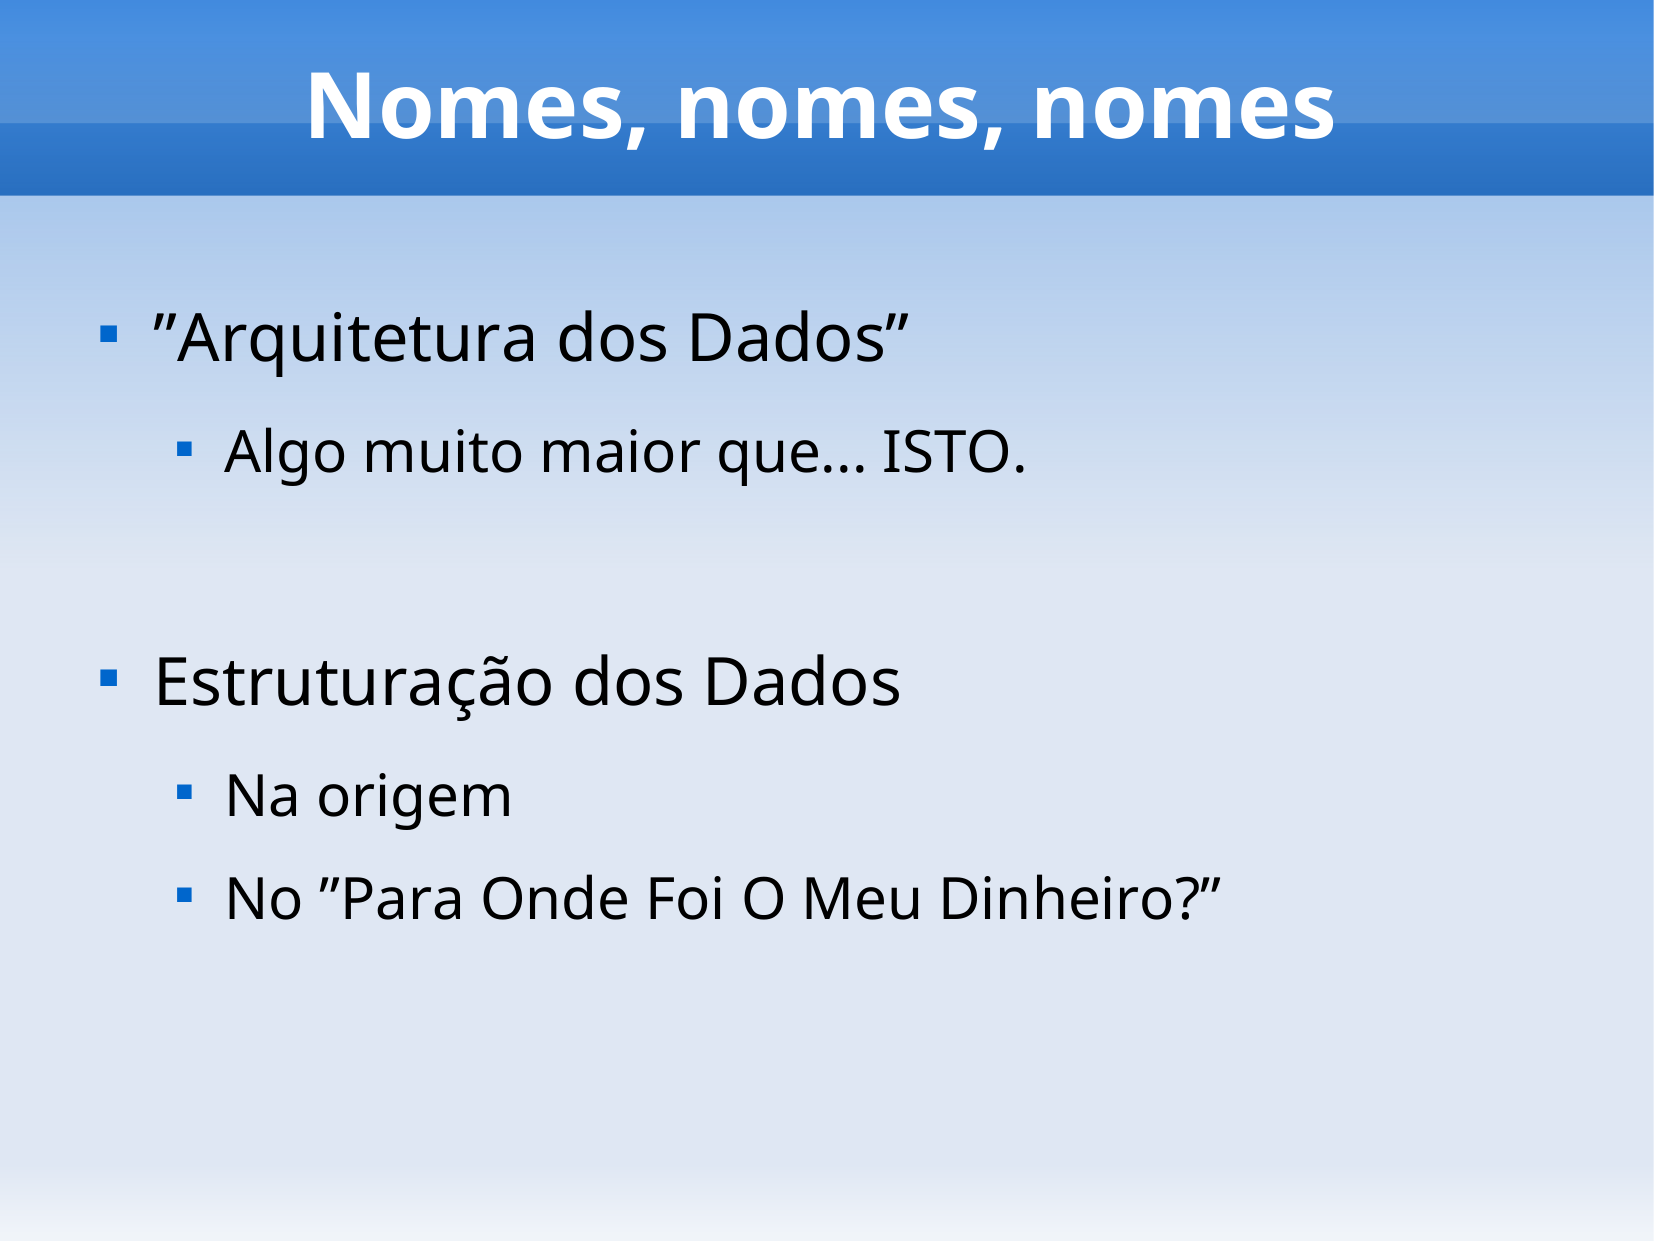

# Nomes, nomes, nomes
”Arquitetura dos Dados”
Algo muito maior que... ISTO.
Estruturação dos Dados
Na origem
No ”Para Onde Foi O Meu Dinheiro?”